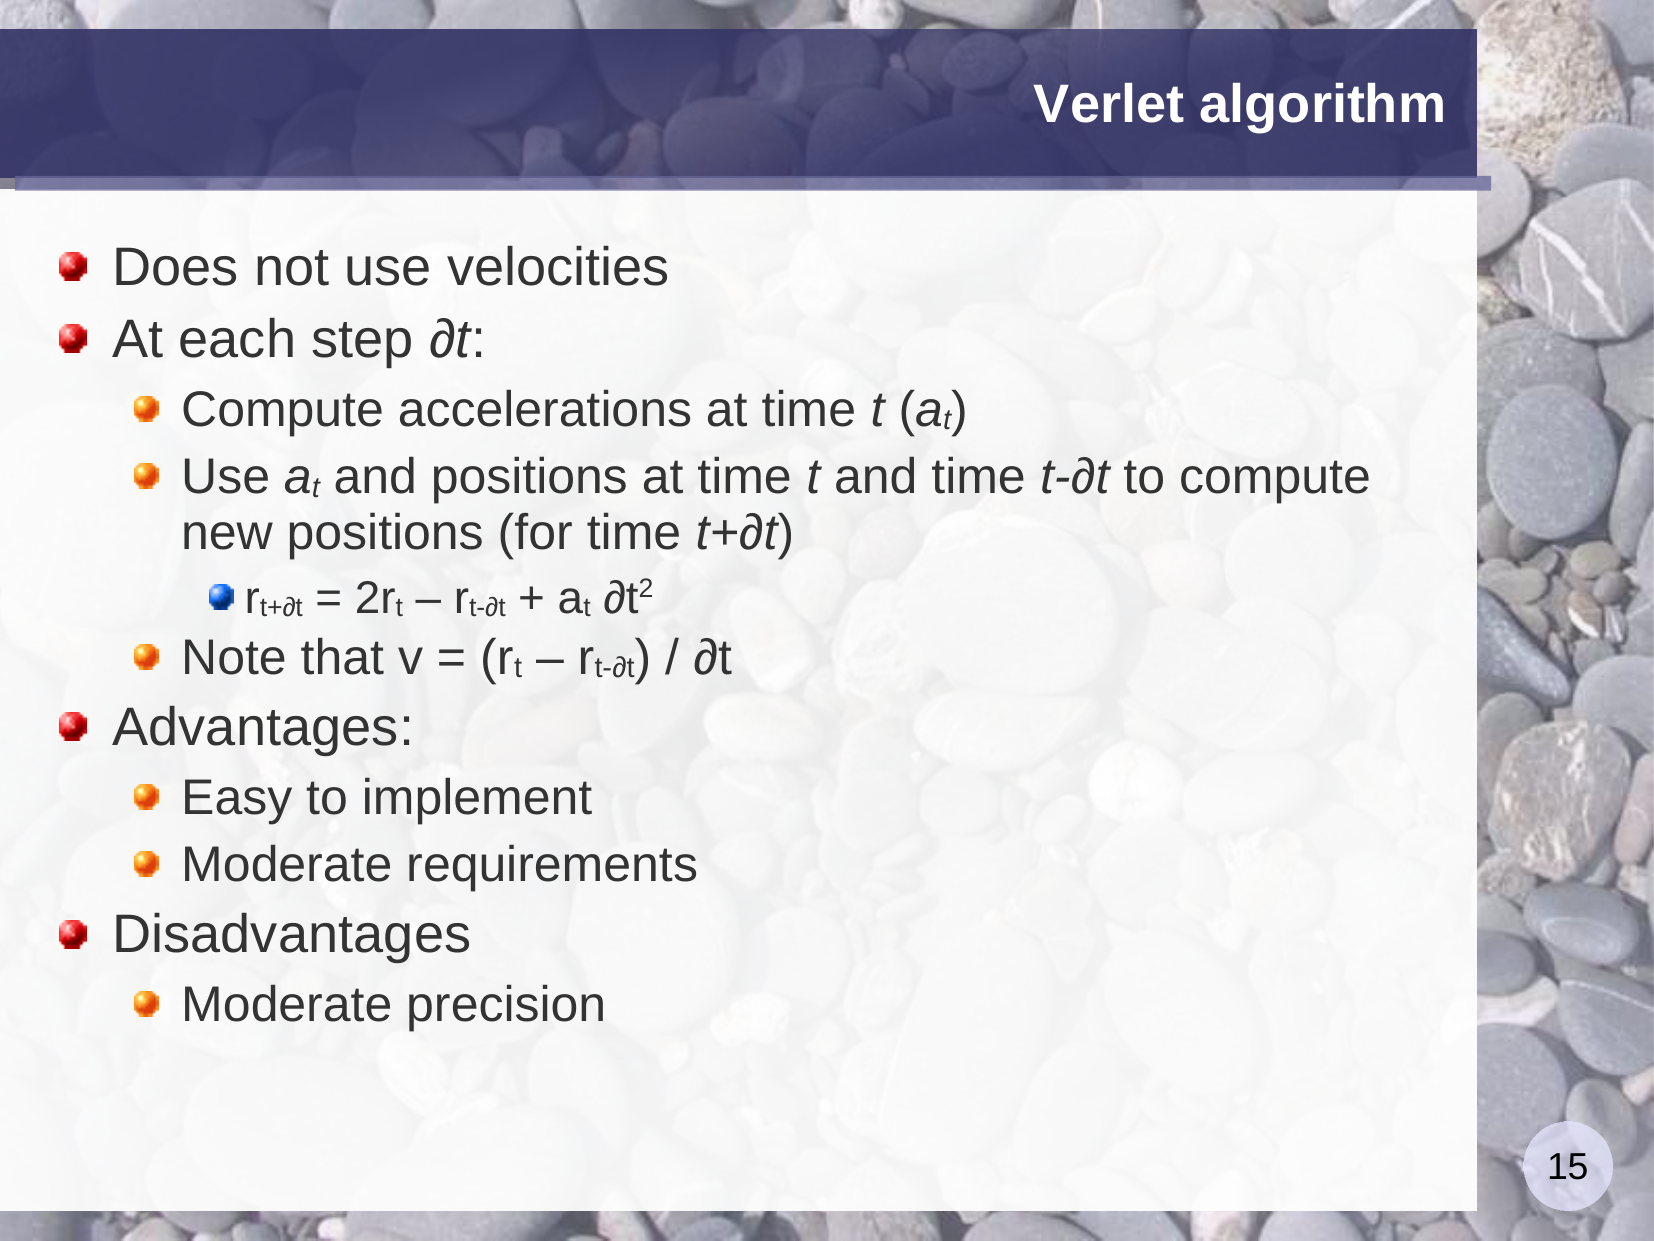

# Verlet algorithm
Does not use velocities
At each step ∂t:
Compute accelerations at time t (at)
Use at and positions at time t and time t-∂t to compute new positions (for time t+∂t)
rt+∂t = 2rt – rt-∂t + at ∂t2
Note that v = (rt – rt-∂t) / ∂t
Advantages:
Easy to implement
Moderate requirements
Disadvantages
Moderate precision